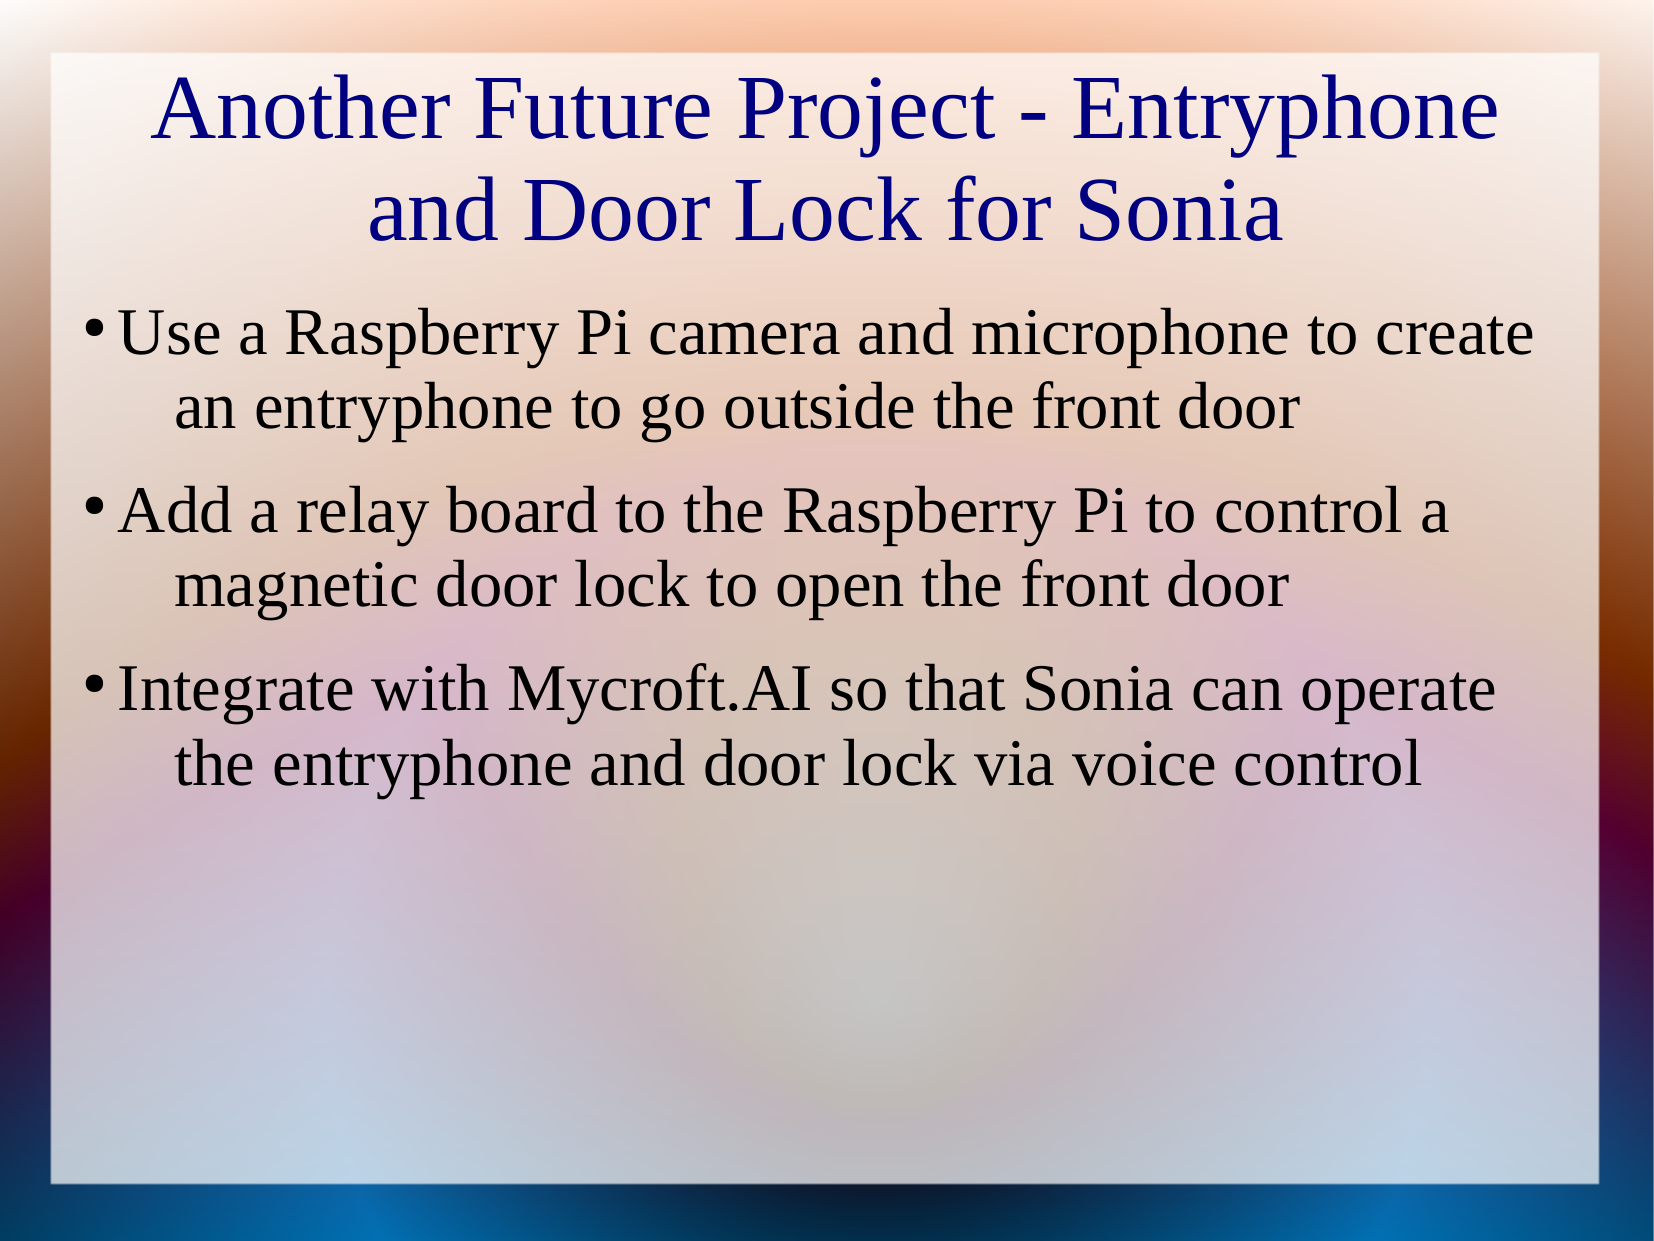

# Another Future Project - Entryphone and Door Lock for Sonia
Use a Raspberry Pi camera and microphone to create an entryphone to go outside the front door
Add a relay board to the Raspberry Pi to control a magnetic door lock to open the front door
Integrate with Mycroft.AI so that Sonia can operate the entryphone and door lock via voice control